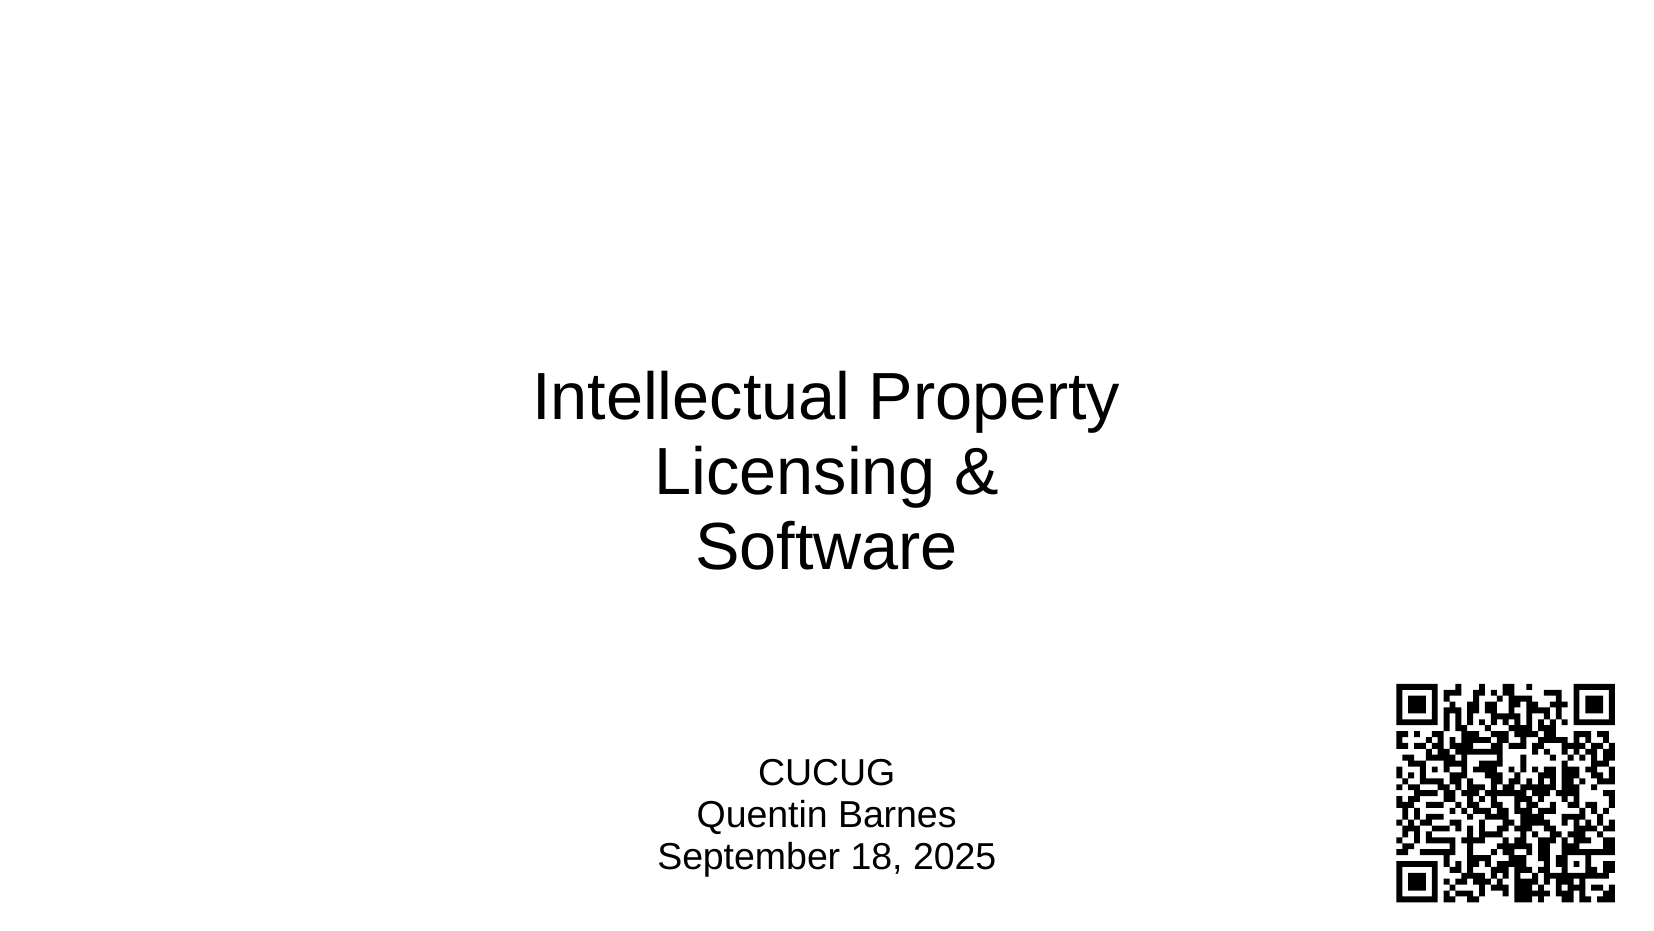

# Intellectual Property
Licensing &
Software
CUCUG
Quentin Barnes
September 18, 2025